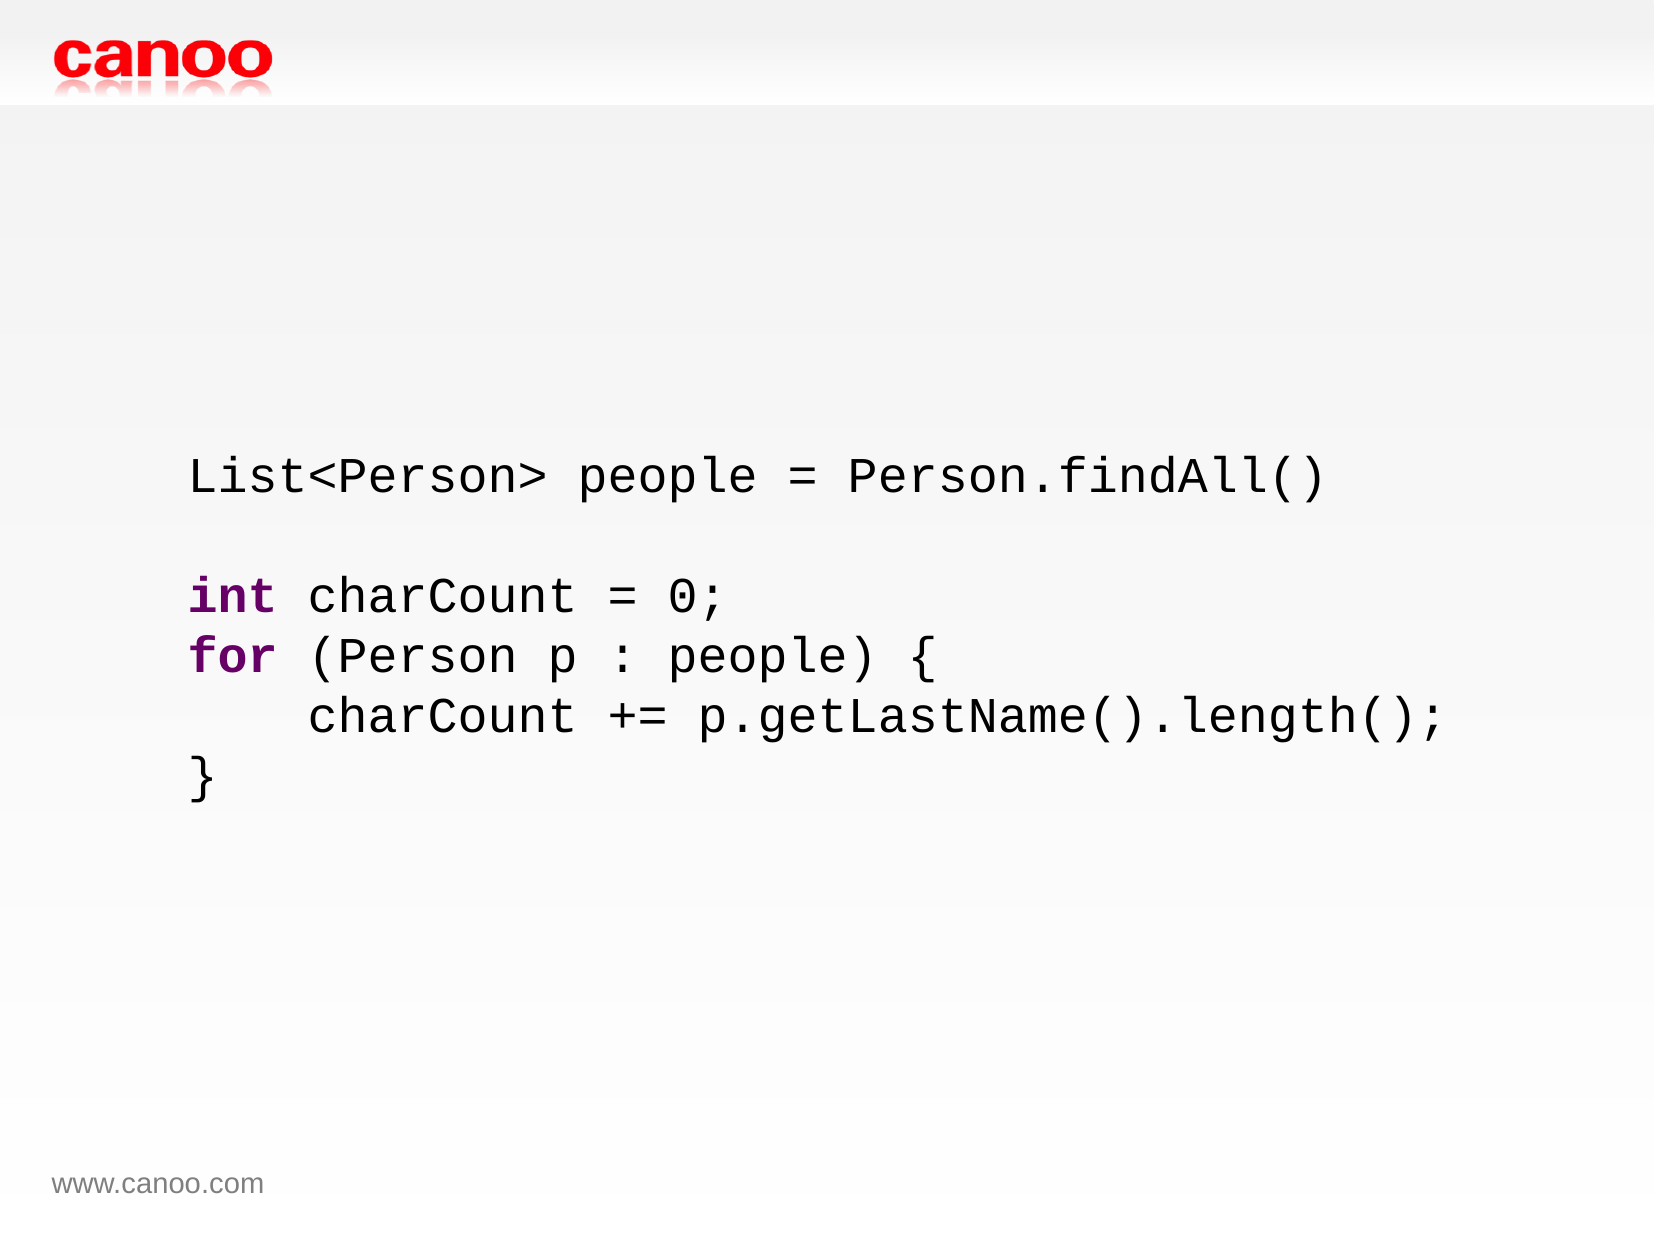

List<Person> people = Person.findAll()
int charCount = 0;
for (Person p : people) {
 charCount += p.getLastName().length();
}